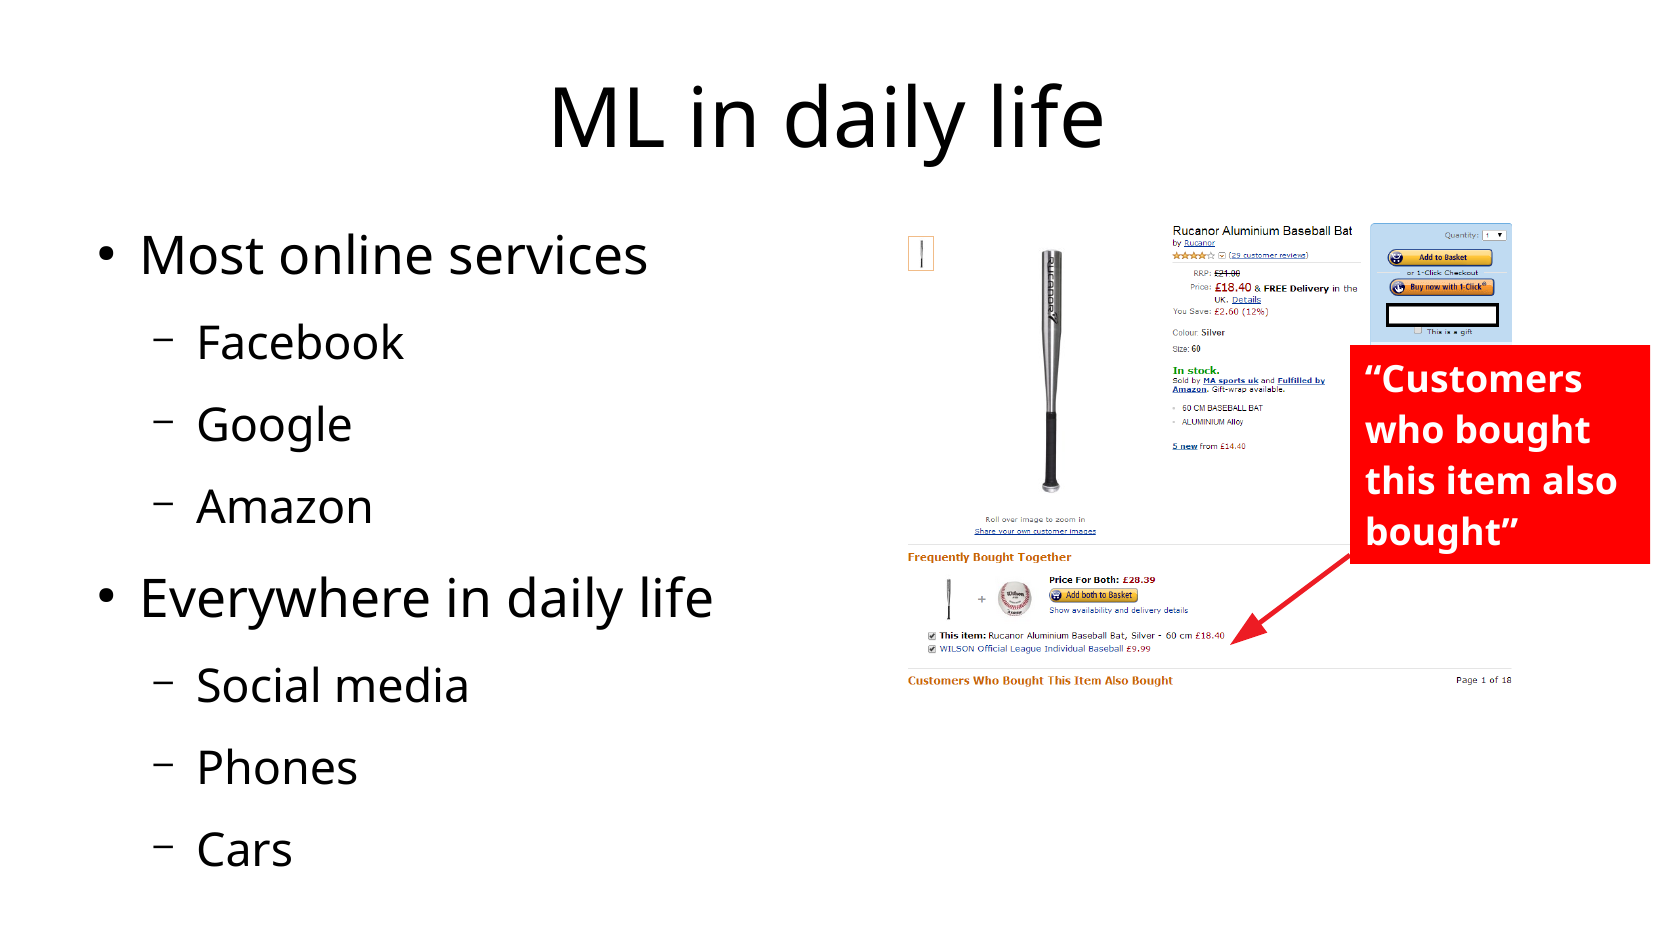

# ML in daily life
Most online services
Facebook
Google
Amazon
Everywhere in daily life
Social media
Phones
Cars
“Customers who bought this item also bought”
:-D